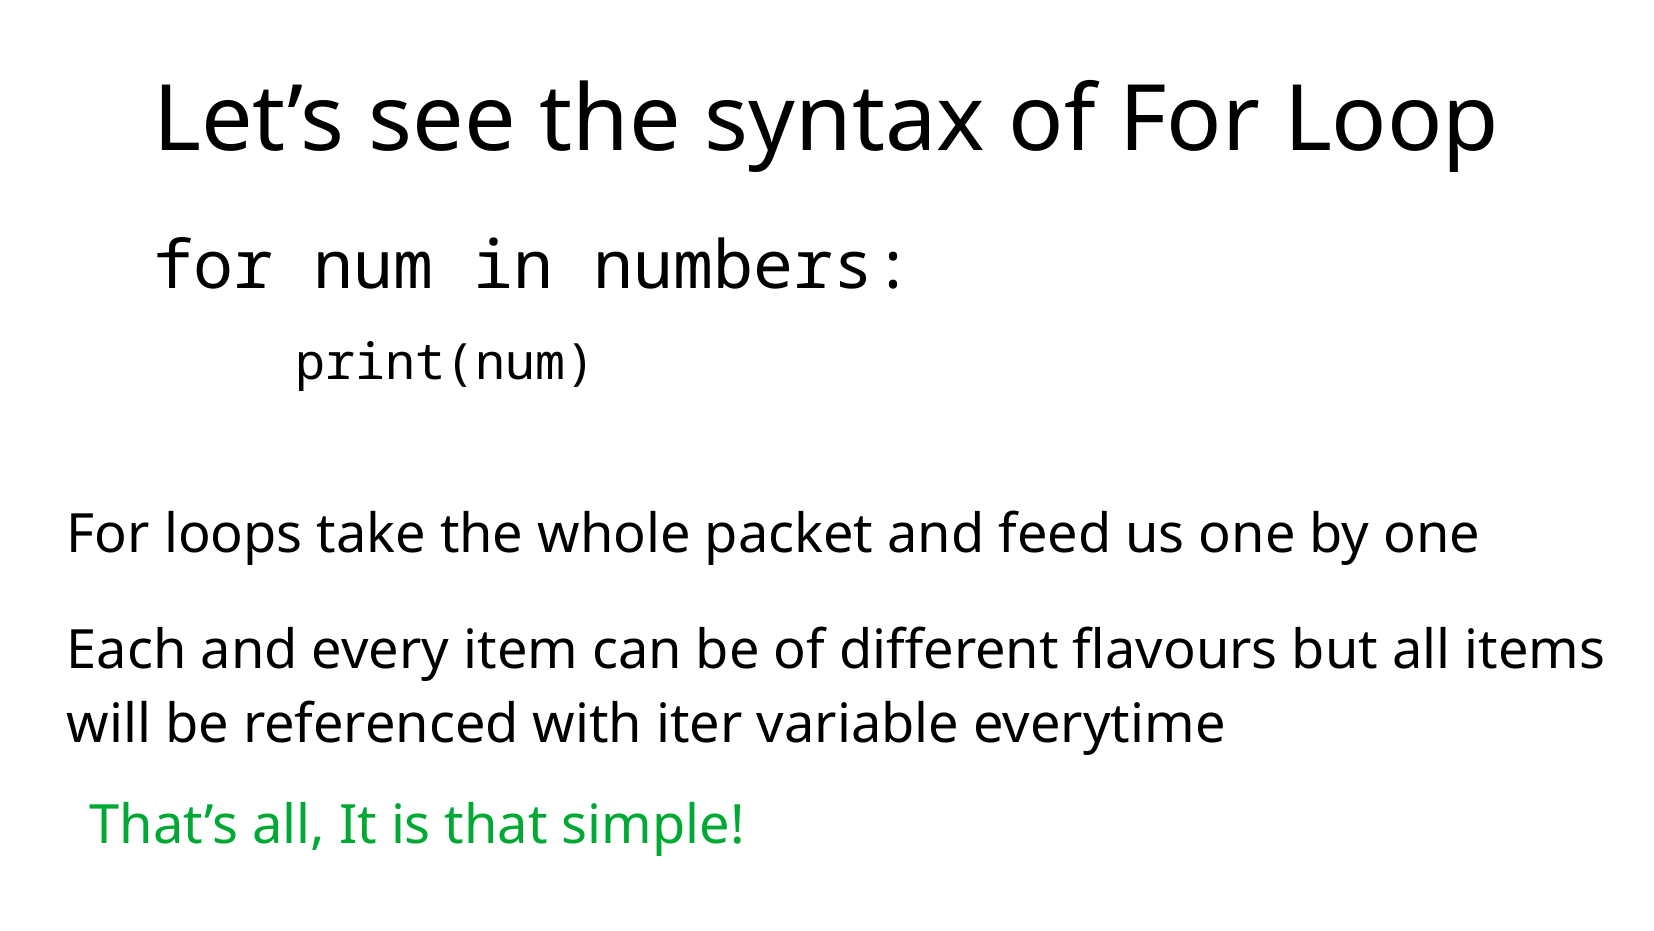

Let’s see the syntax of For Loop
# for num in numbers:
print(num)
For loops take the whole packet and feed us one by one
Each and every item can be of different flavours but all items
will be referenced with iter variable everytime
That’s all, It is that simple!